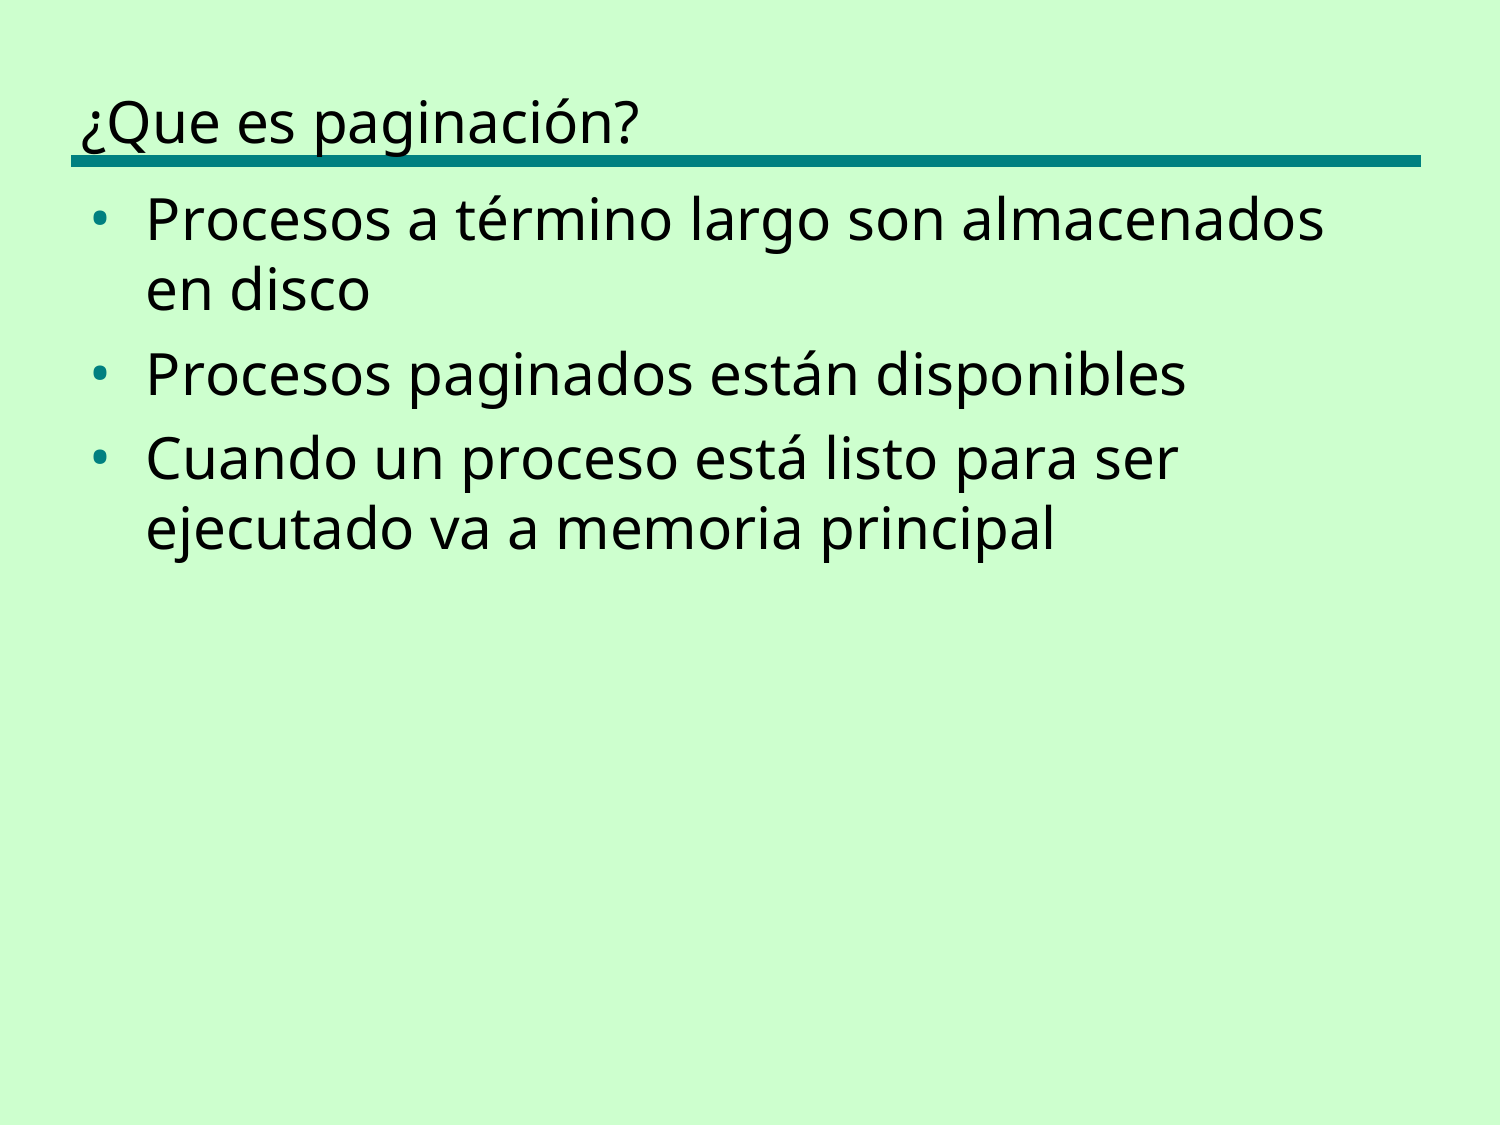

# ¿Que es paginación?
Procesos a término largo son almacenados en disco
Procesos paginados están disponibles
Cuando un proceso está listo para ser ejecutado va a memoria principal